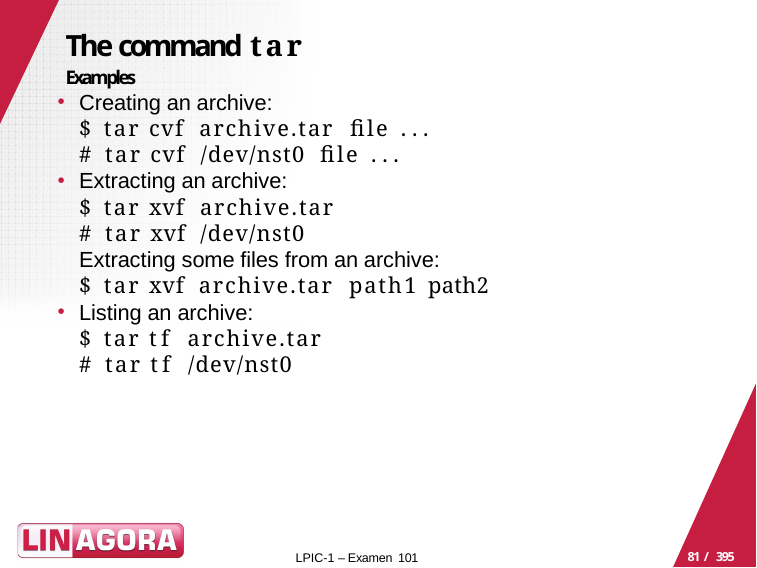

The command tar
Examples
Creating an archive:
$ tar cvf archive.tar file ...
# tar cvf /dev/nst0 file ...
Extracting an archive:
$ tar xvf archive.tar
# tar xvf /dev/nst0
Extracting some files from an archive:
$ tar xvf archive.tar path1 path2
Listing an archive:
$ tar tf archive.tar
# tar tf /dev/nst0
LPIC-1 – Examen 101